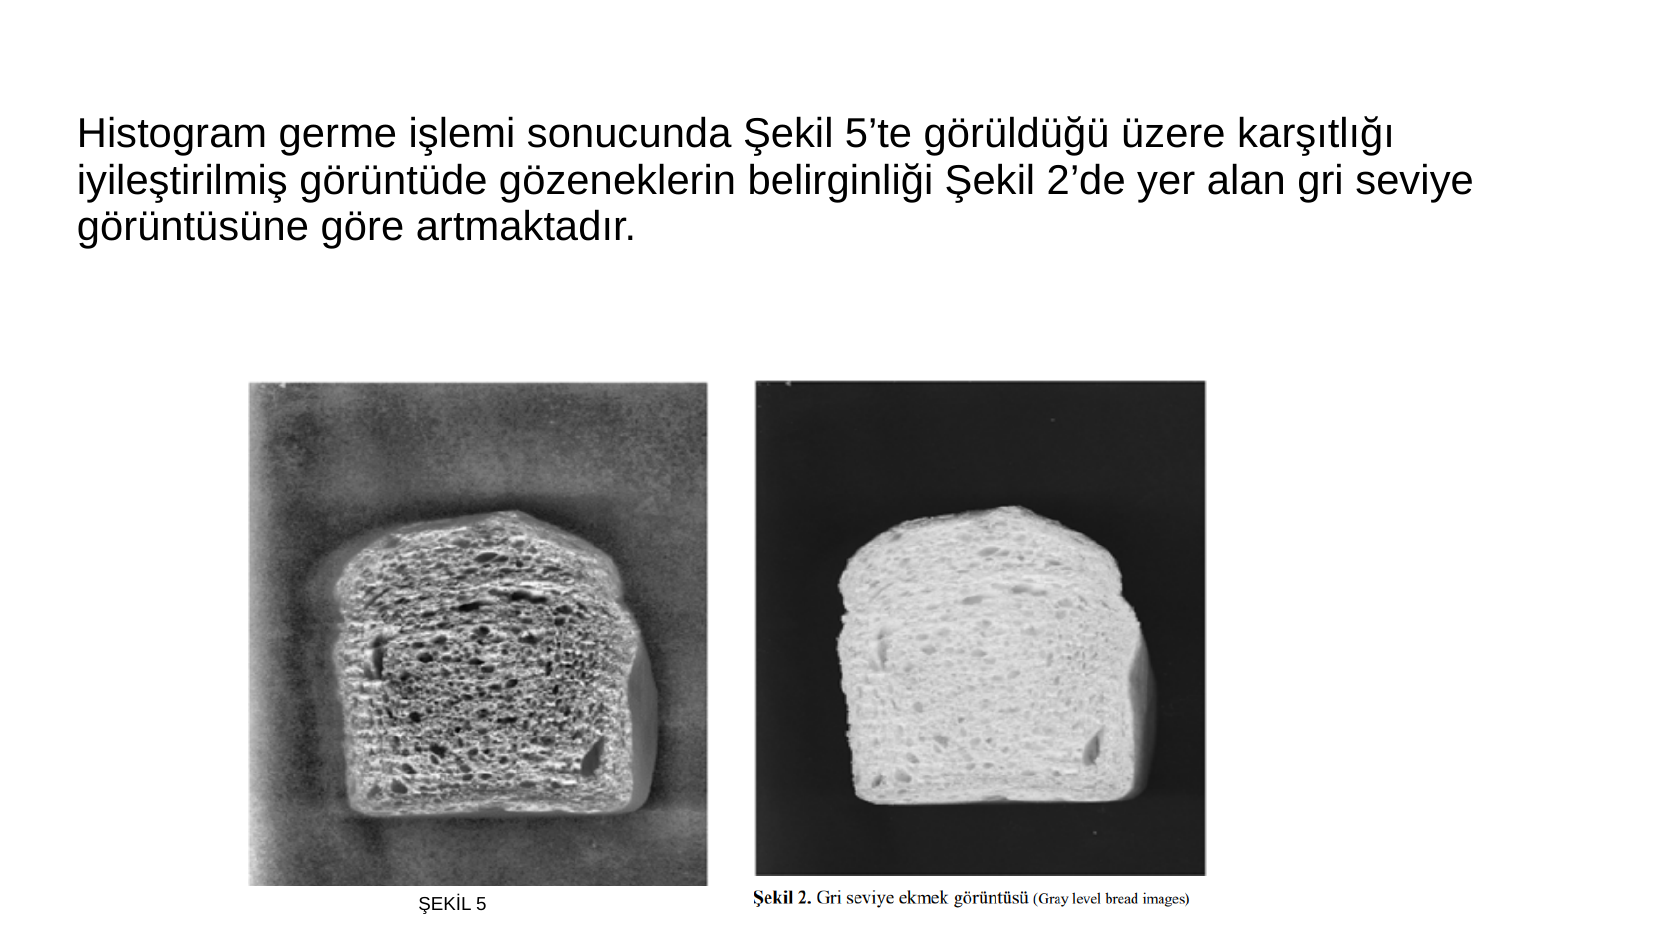

# Histogram germe işlemi sonucunda Şekil 5’te görüldüğü üzere karşıtlığı iyileştirilmiş görüntüde gözeneklerin belirginliği Şekil 2’de yer alan gri seviye görüntüsüne göre artmaktadır.
 ŞEKİL 5